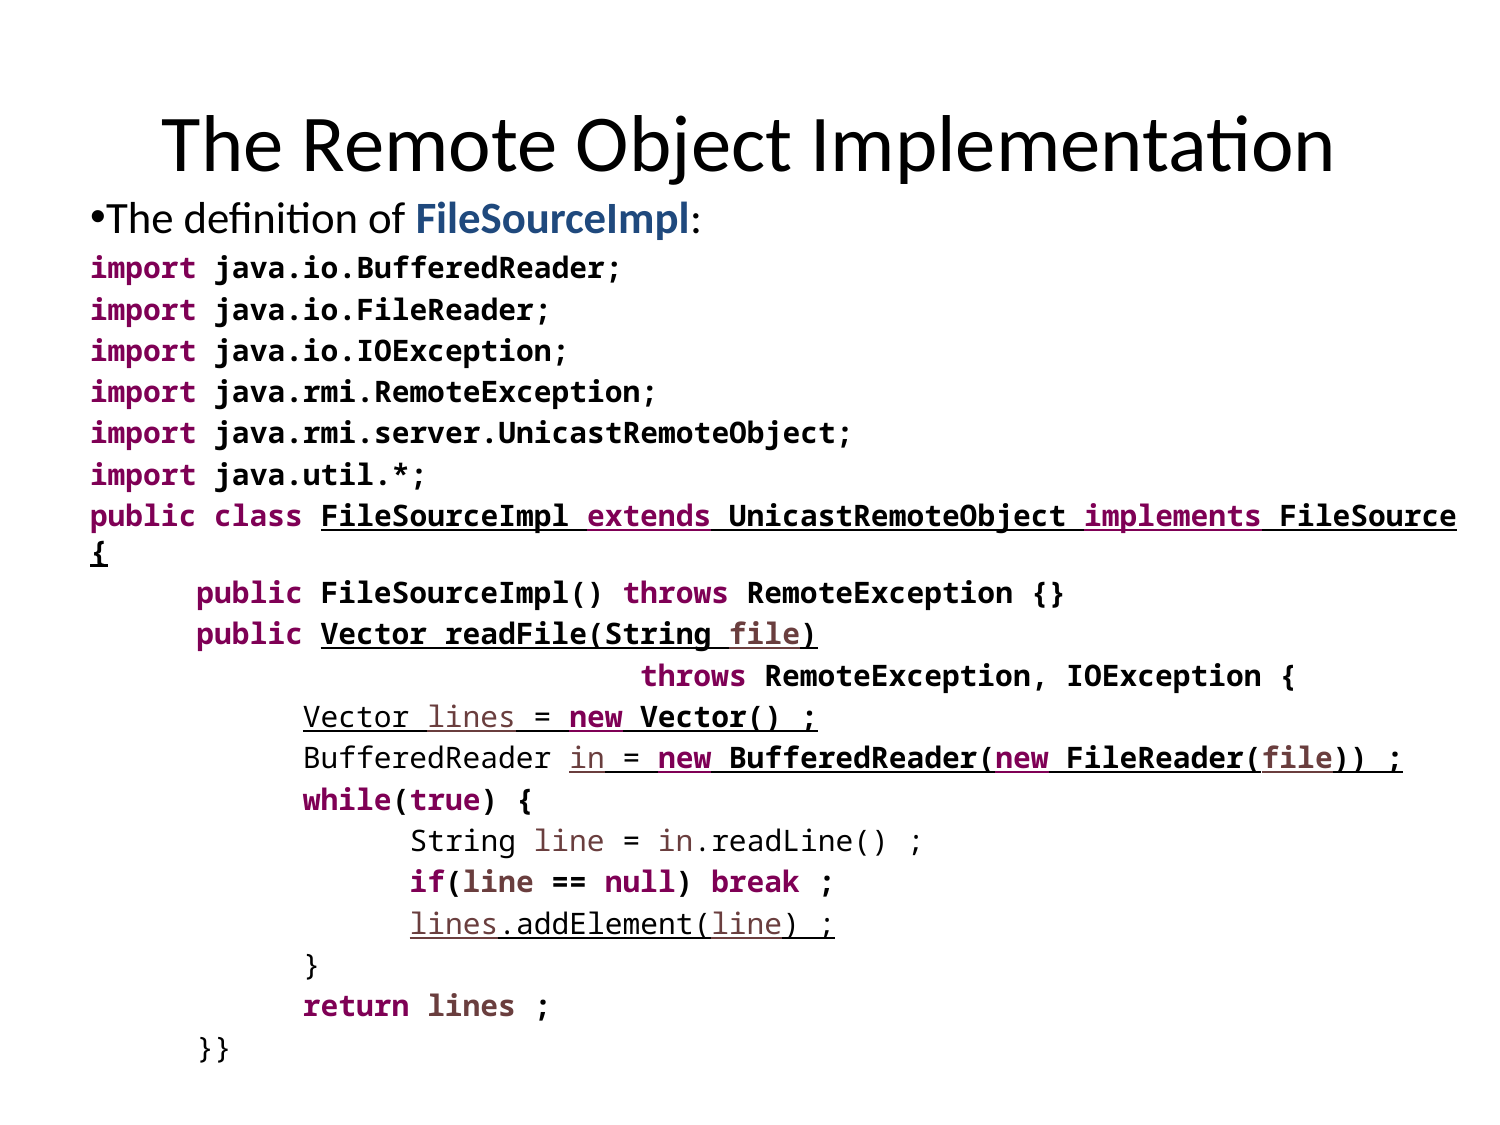

# The Remote Object Implementation
The definition of FileSourceImpl:
import java.io.BufferedReader;
import java.io.FileReader;
import java.io.IOException;
import java.rmi.RemoteException;
import java.rmi.server.UnicastRemoteObject;
import java.util.*;
public class FileSourceImpl extends UnicastRemoteObject implements FileSource {
 public FileSourceImpl() throws RemoteException {}
 public Vector readFile(String file)
 throws RemoteException, IOException {
 Vector lines = new Vector() ;
 BufferedReader in = new BufferedReader(new FileReader(file)) ;
 while(true) {
 String line = in.readLine() ;
 if(line == null) break ;
 lines.addElement(line) ;
 }
 return lines ;
 }}